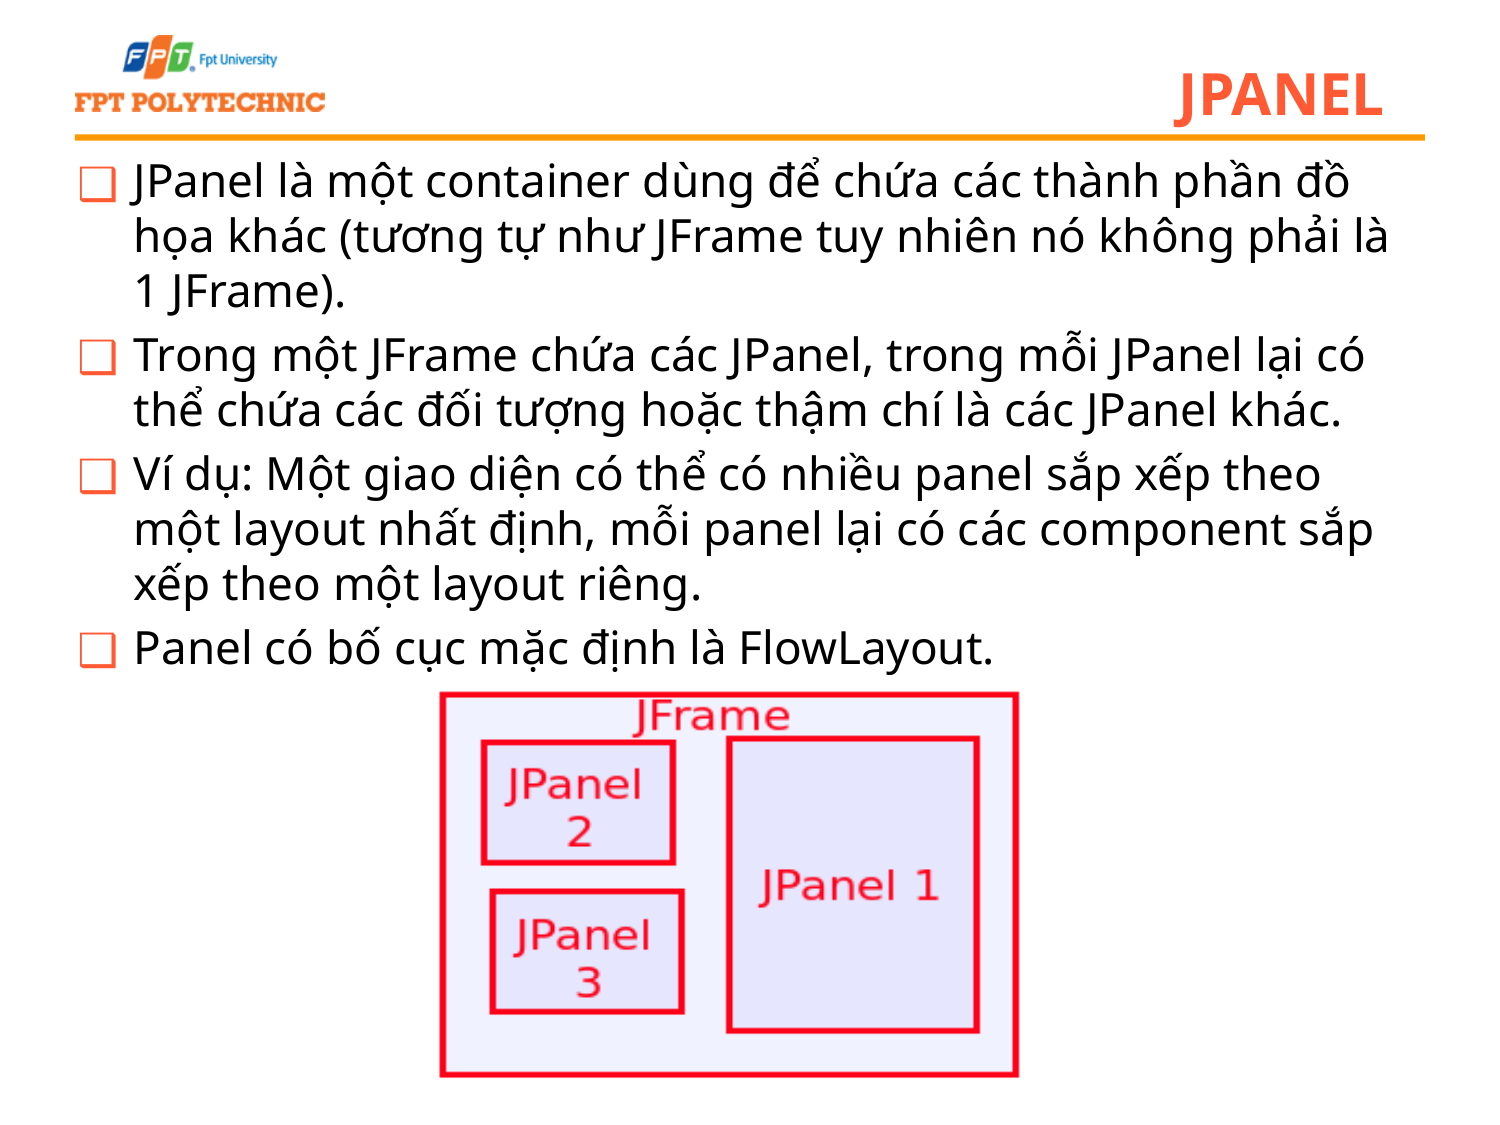

JPanel
JPanel là một container dùng để chứa các thành phần đồ họa khác (tương tự như JFrame tuy nhiên nó không phải là 1 JFrame).
Trong một JFrame chứa các JPanel, trong mỗi JPanel lại có thể chứa các đối tượng hoặc thậm chí là các JPanel khác.
Ví dụ: Một giao diện có thể có nhiều panel sắp xếp theo một layout nhất định, mỗi panel lại có các component sắp xếp theo một layout riêng.
Panel có bố cục mặc định là FlowLayout.